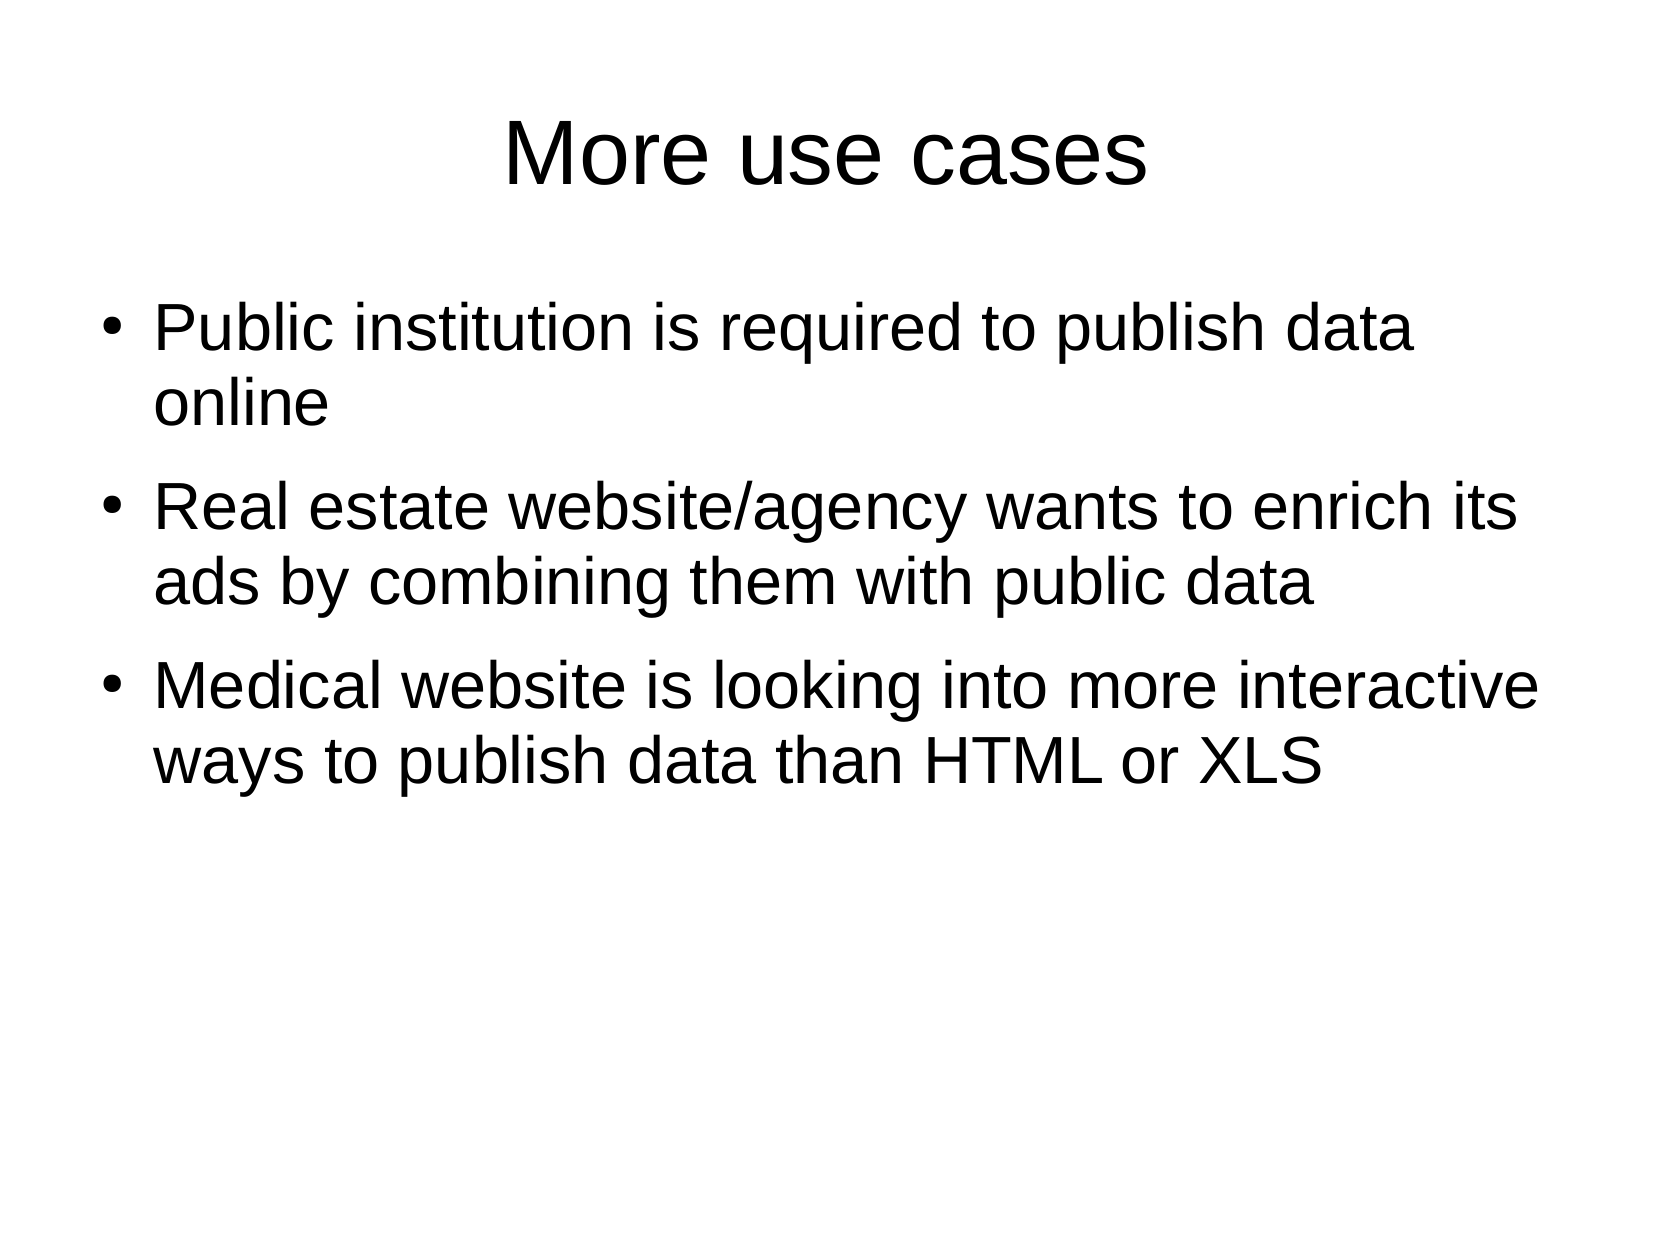

# More use cases
Public institution is required to publish data online
Real estate website/agency wants to enrich its ads by combining them with public data
Medical website is looking into more interactive ways to publish data than HTML or XLS